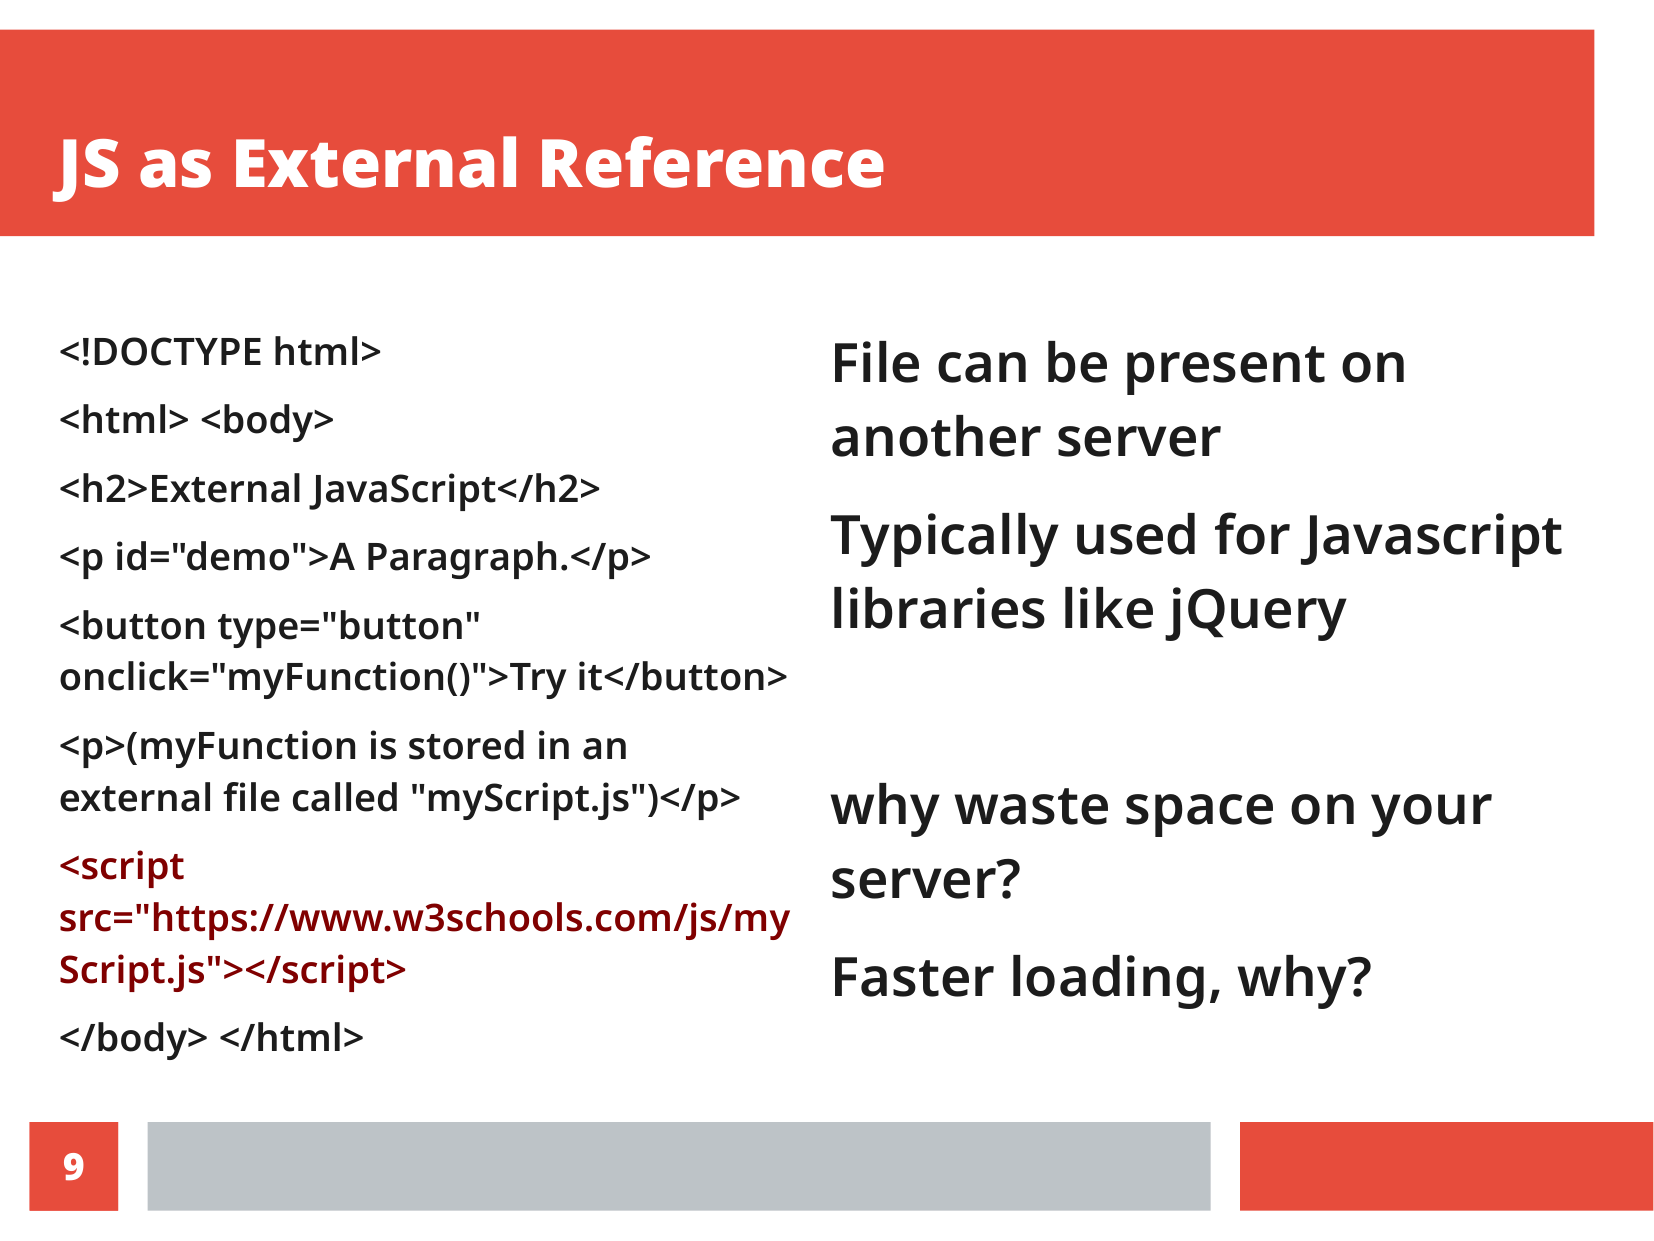

# JS as External Reference
<!DOCTYPE html>
<html> <body>
<h2>External JavaScript</h2>
<p id="demo">A Paragraph.</p>
<button type="button" onclick="myFunction()">Try it</button>
<p>(myFunction is stored in an external file called "myScript.js")</p>
<script src="https://www.w3schools.com/js/myScript.js"></script>
</body> </html>
File can be present on another server
Typically used for Javascript libraries like jQuery
why waste space on your server?
Faster loading, why?
9